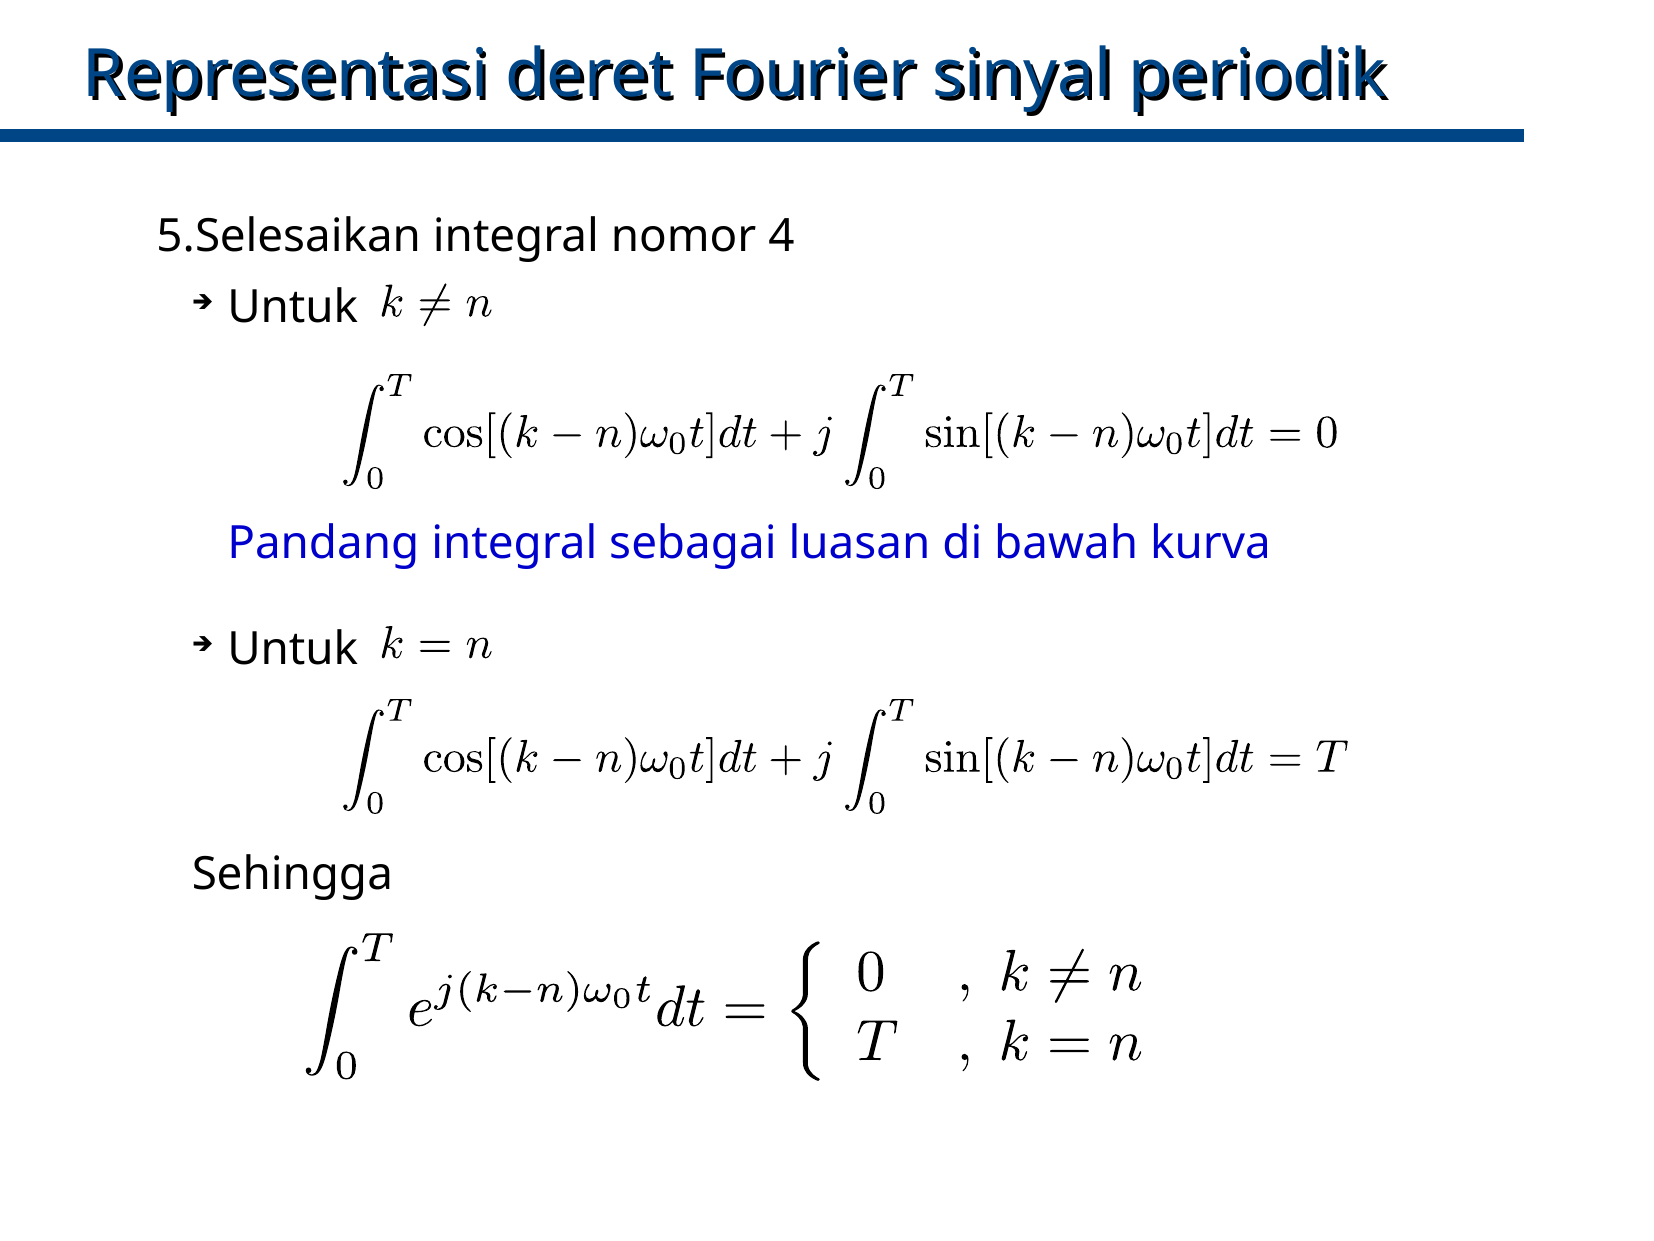

Representasi deret Fourier sinyal periodik
Selesaikan integral nomor 4
Untuk
Pandang integral sebagai luasan di bawah kurva
Untuk
Sehingga